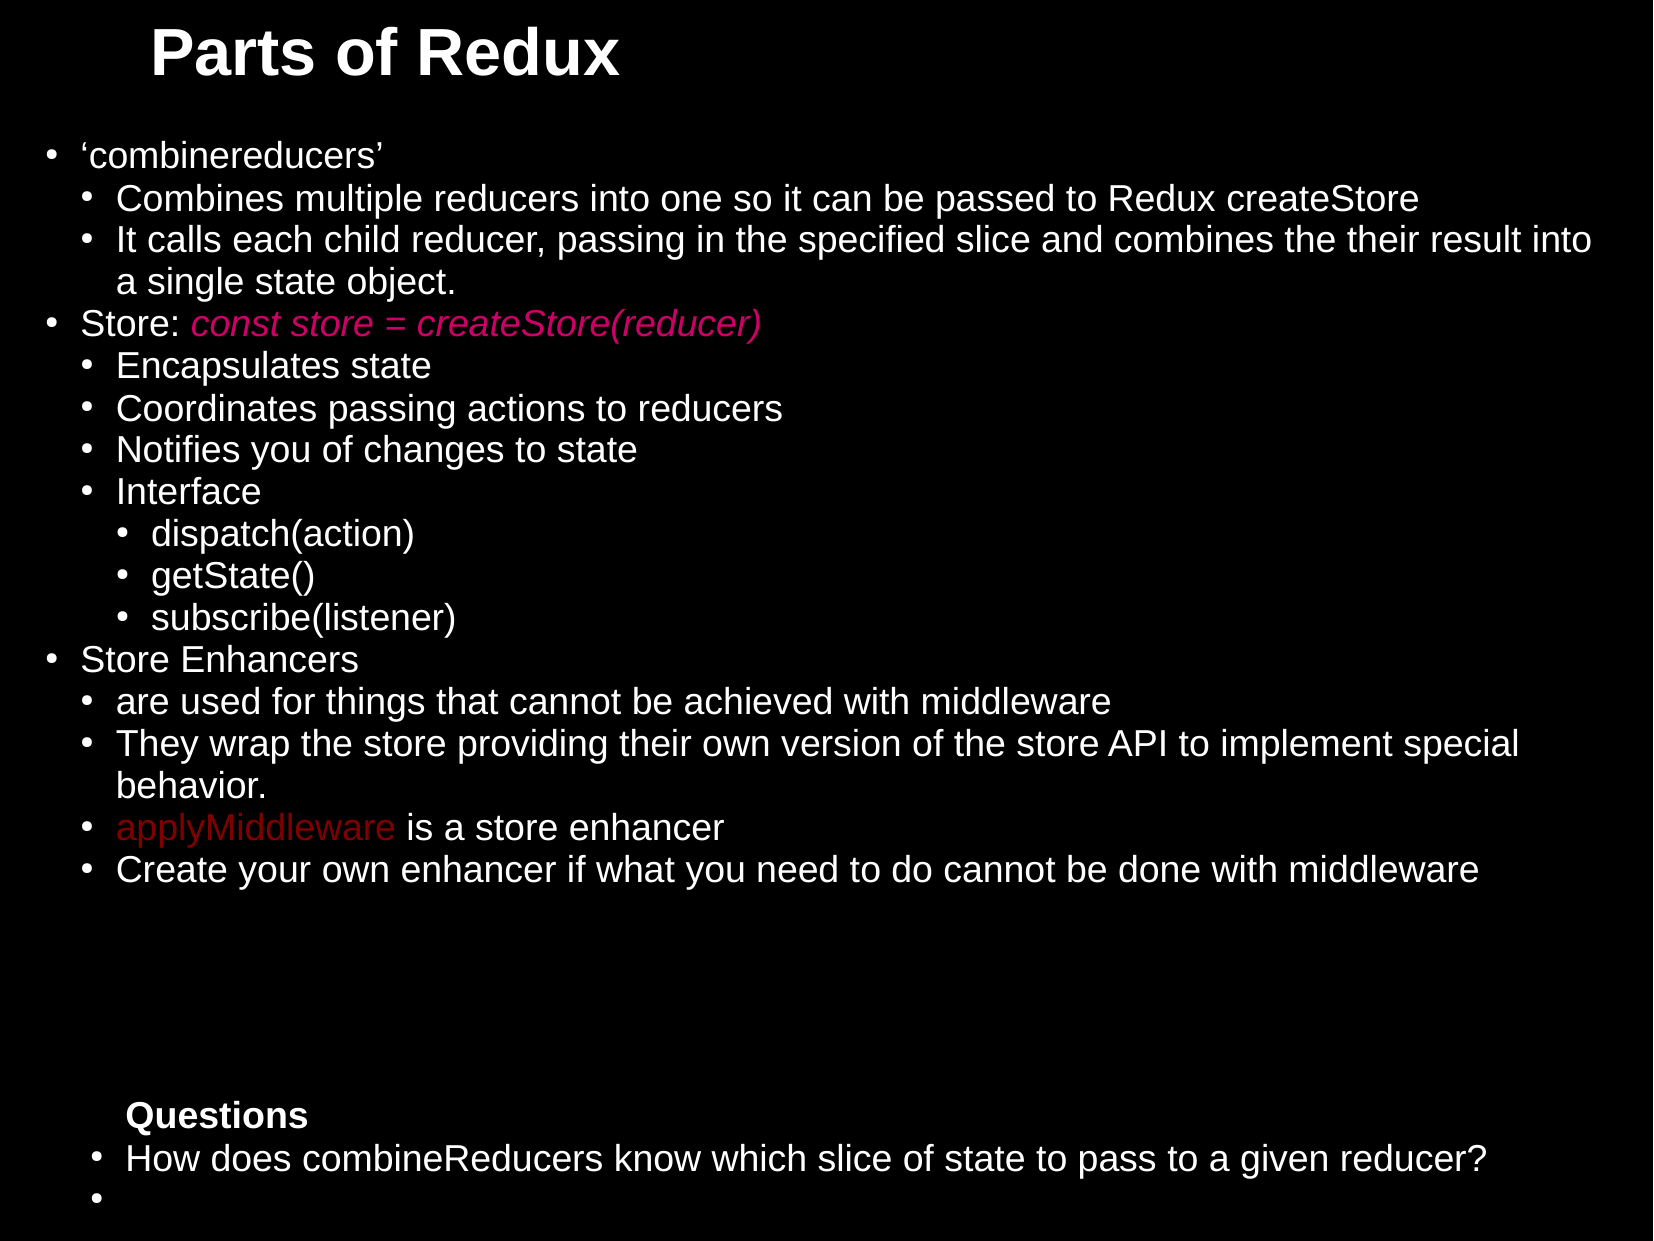

Parts of Redux
‘combinereducers’
Combines multiple reducers into one so it can be passed to Redux createStore
It calls each child reducer, passing in the specified slice and combines the their result into a single state object.
Store: const store = createStore(reducer)
Encapsulates state
Coordinates passing actions to reducers
Notifies you of changes to state
Interface
dispatch(action)
getState()
subscribe(listener)
Store Enhancers
are used for things that cannot be achieved with middleware
They wrap the store providing their own version of the store API to implement special behavior.
applyMiddleware is a store enhancer
Create your own enhancer if what you need to do cannot be done with middleware
Questions
How does combineReducers know which slice of state to pass to a given reducer?